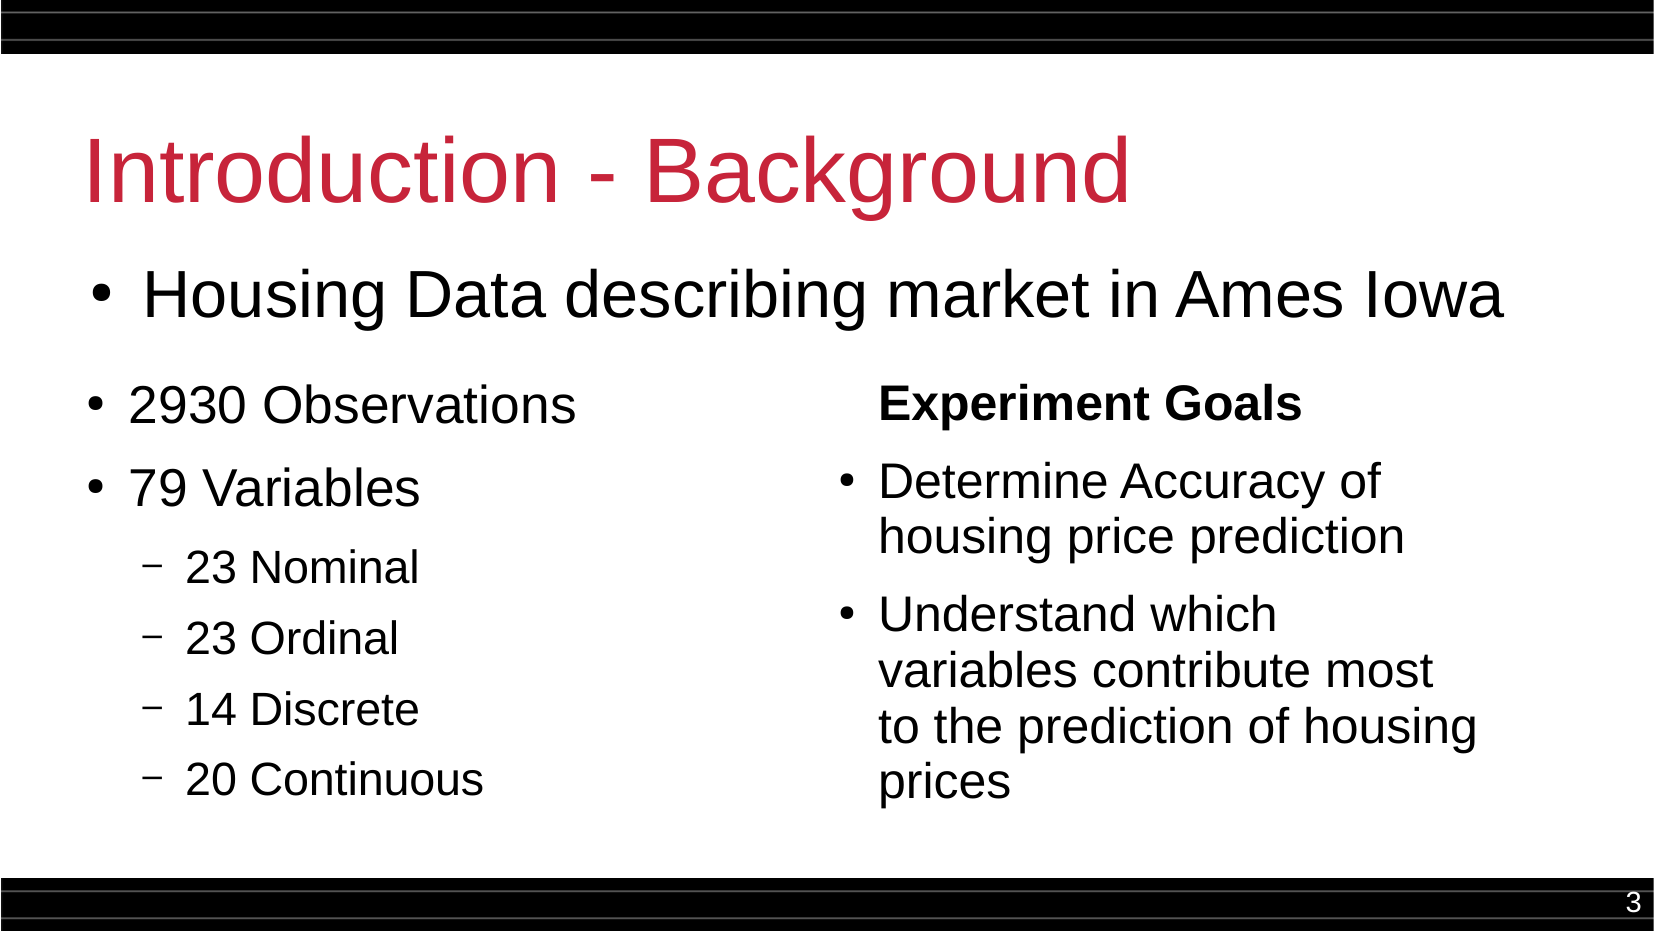

# Introduction - Background
Housing Data describing market in Ames Iowa
2930 Observations
79 Variables
23 Nominal
23 Ordinal
14 Discrete
20 Continuous
Experiment Goals
Determine Accuracy of housing price prediction
Understand which variables contribute most to the prediction of housing prices